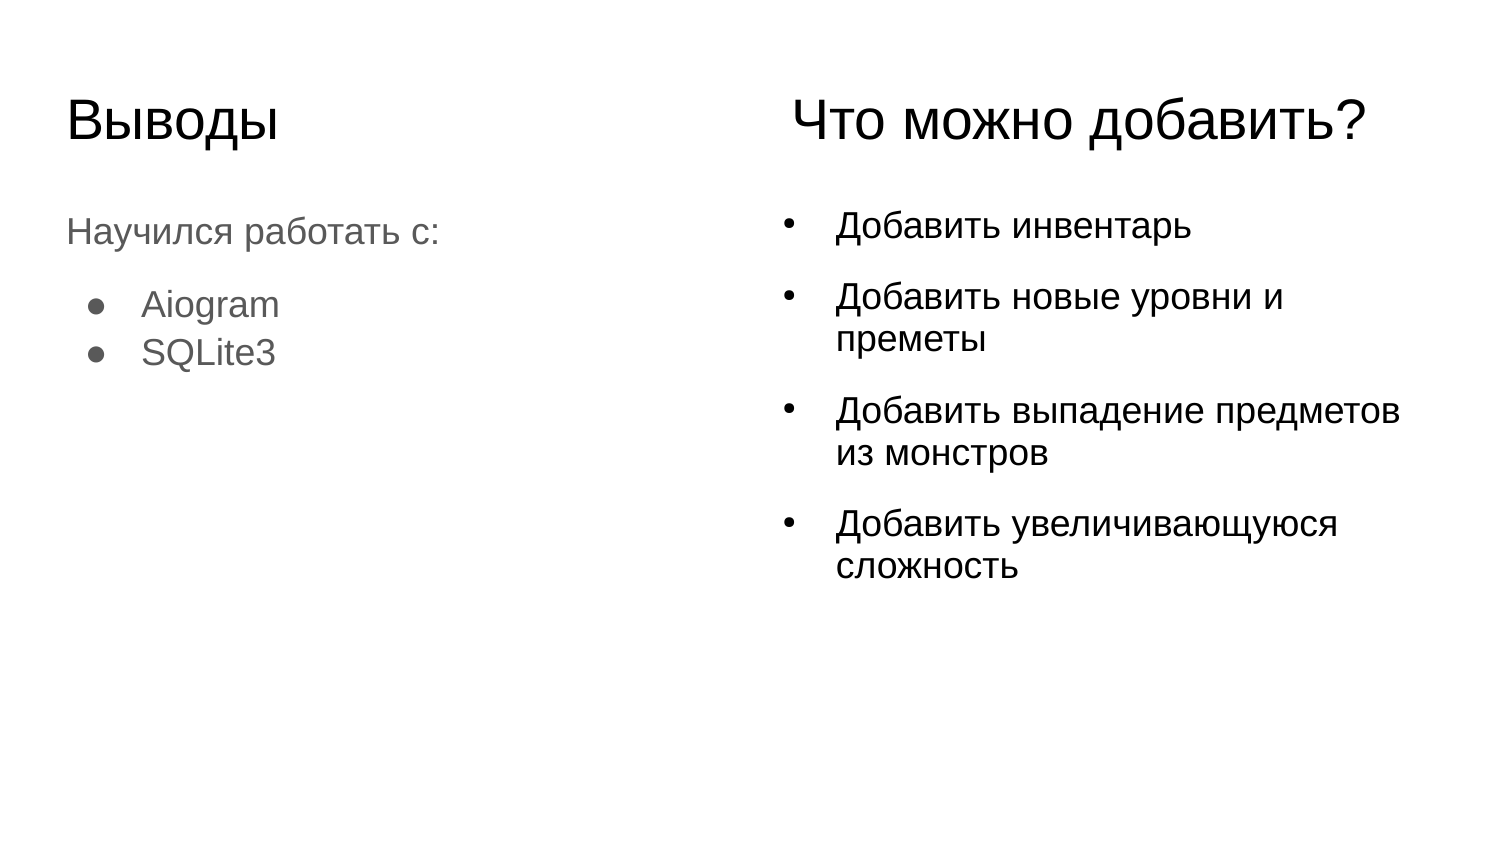

# Выводы
Что можно добавить?
Научился работать с:
Aiogram
SQLite3
Добавить инвентарь
Добавить новые уровни и преметы
Добавить выпадение предметов из монстров
Добавить увеличивающуюся сложность